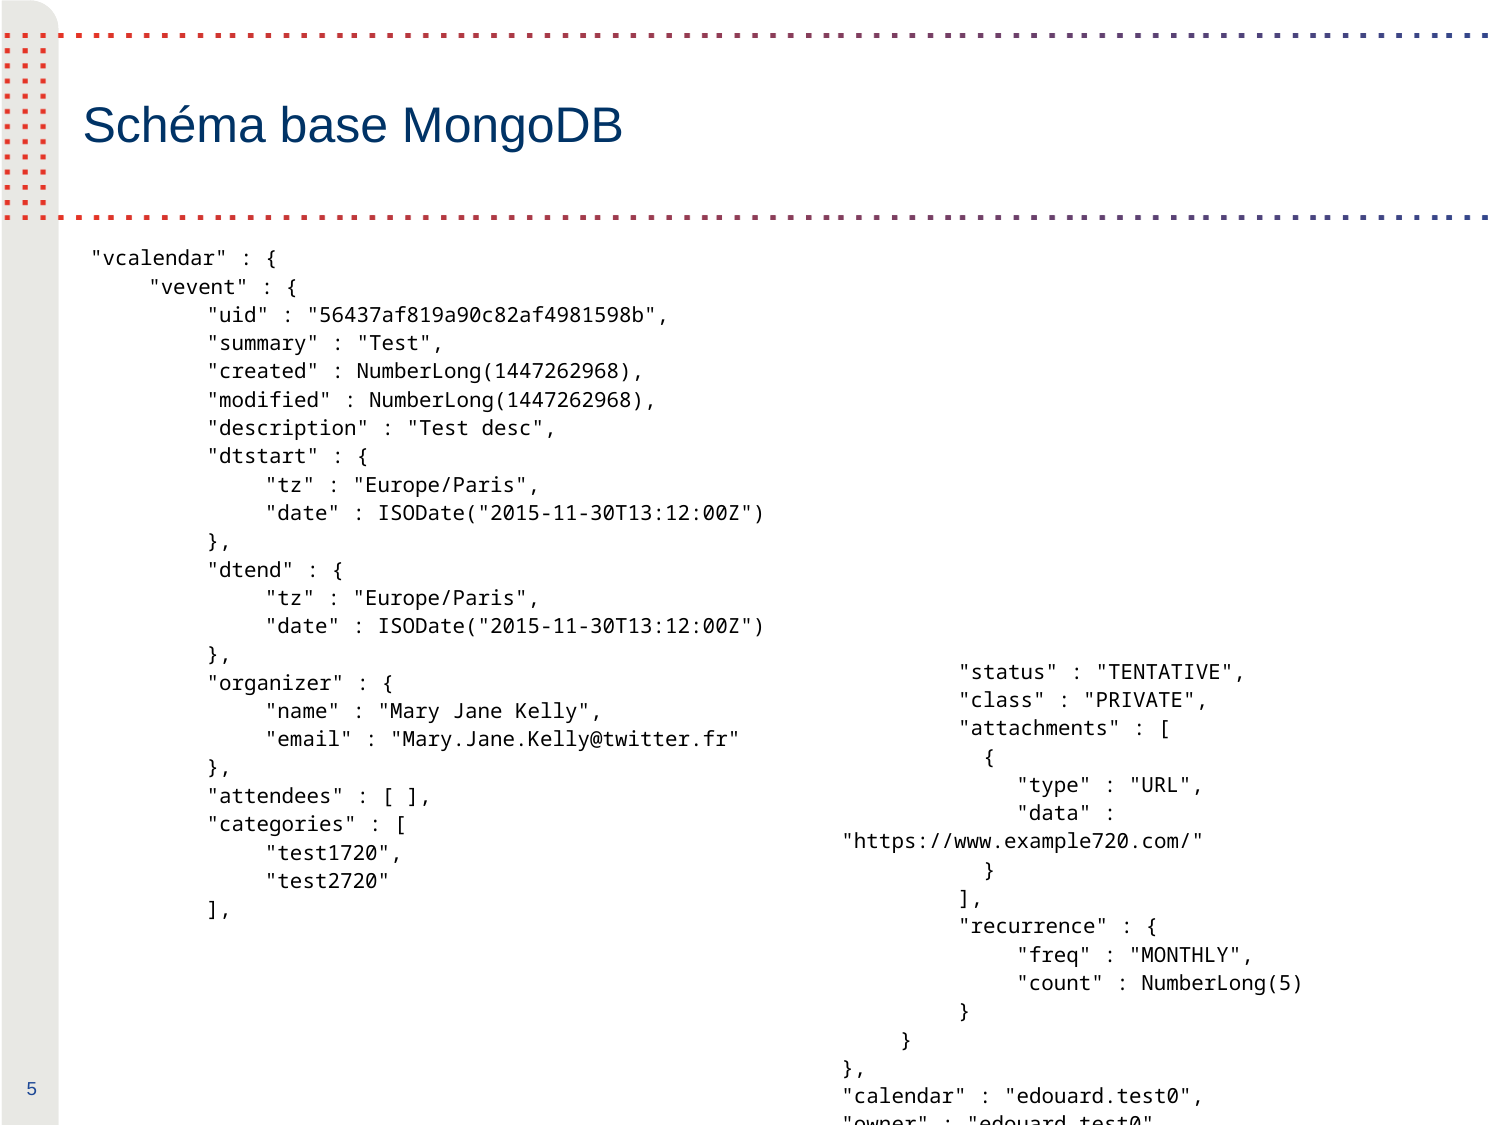

# Schéma base MongoDB
"vcalendar" : {
	"vevent" : {
		"uid" : "56437af819a90c82af4981598b",
		"summary" : "Test",
		"created" : NumberLong(1447262968),
		"modified" : NumberLong(1447262968),
		"description" : "Test desc",
		"dtstart" : {
			"tz" : "Europe/Paris",
			"date" : ISODate("2015-11-30T13:12:00Z")
		},
		"dtend" : {
			"tz" : "Europe/Paris",
			"date" : ISODate("2015-11-30T13:12:00Z")
		},
		"organizer" : {
			"name" : "Mary Jane Kelly",
			"email" : "Mary.Jane.Kelly@twitter.fr"
		},
		"attendees" : [ ],
		"categories" : [
			"test1720",
			"test2720"
		],
		"status" : "TENTATIVE",
		"class" : "PRIVATE",
		"attachments" : [
		 {
			"type" : "URL",
			"data" : "https://www.example720.com/"
		 }
		],
		"recurrence" : {
			"freq" : "MONTHLY",
			"count" : NumberLong(5)
		}
	}
},
"calendar" : "edouard.test0",
"owner" : "edouard.test0"